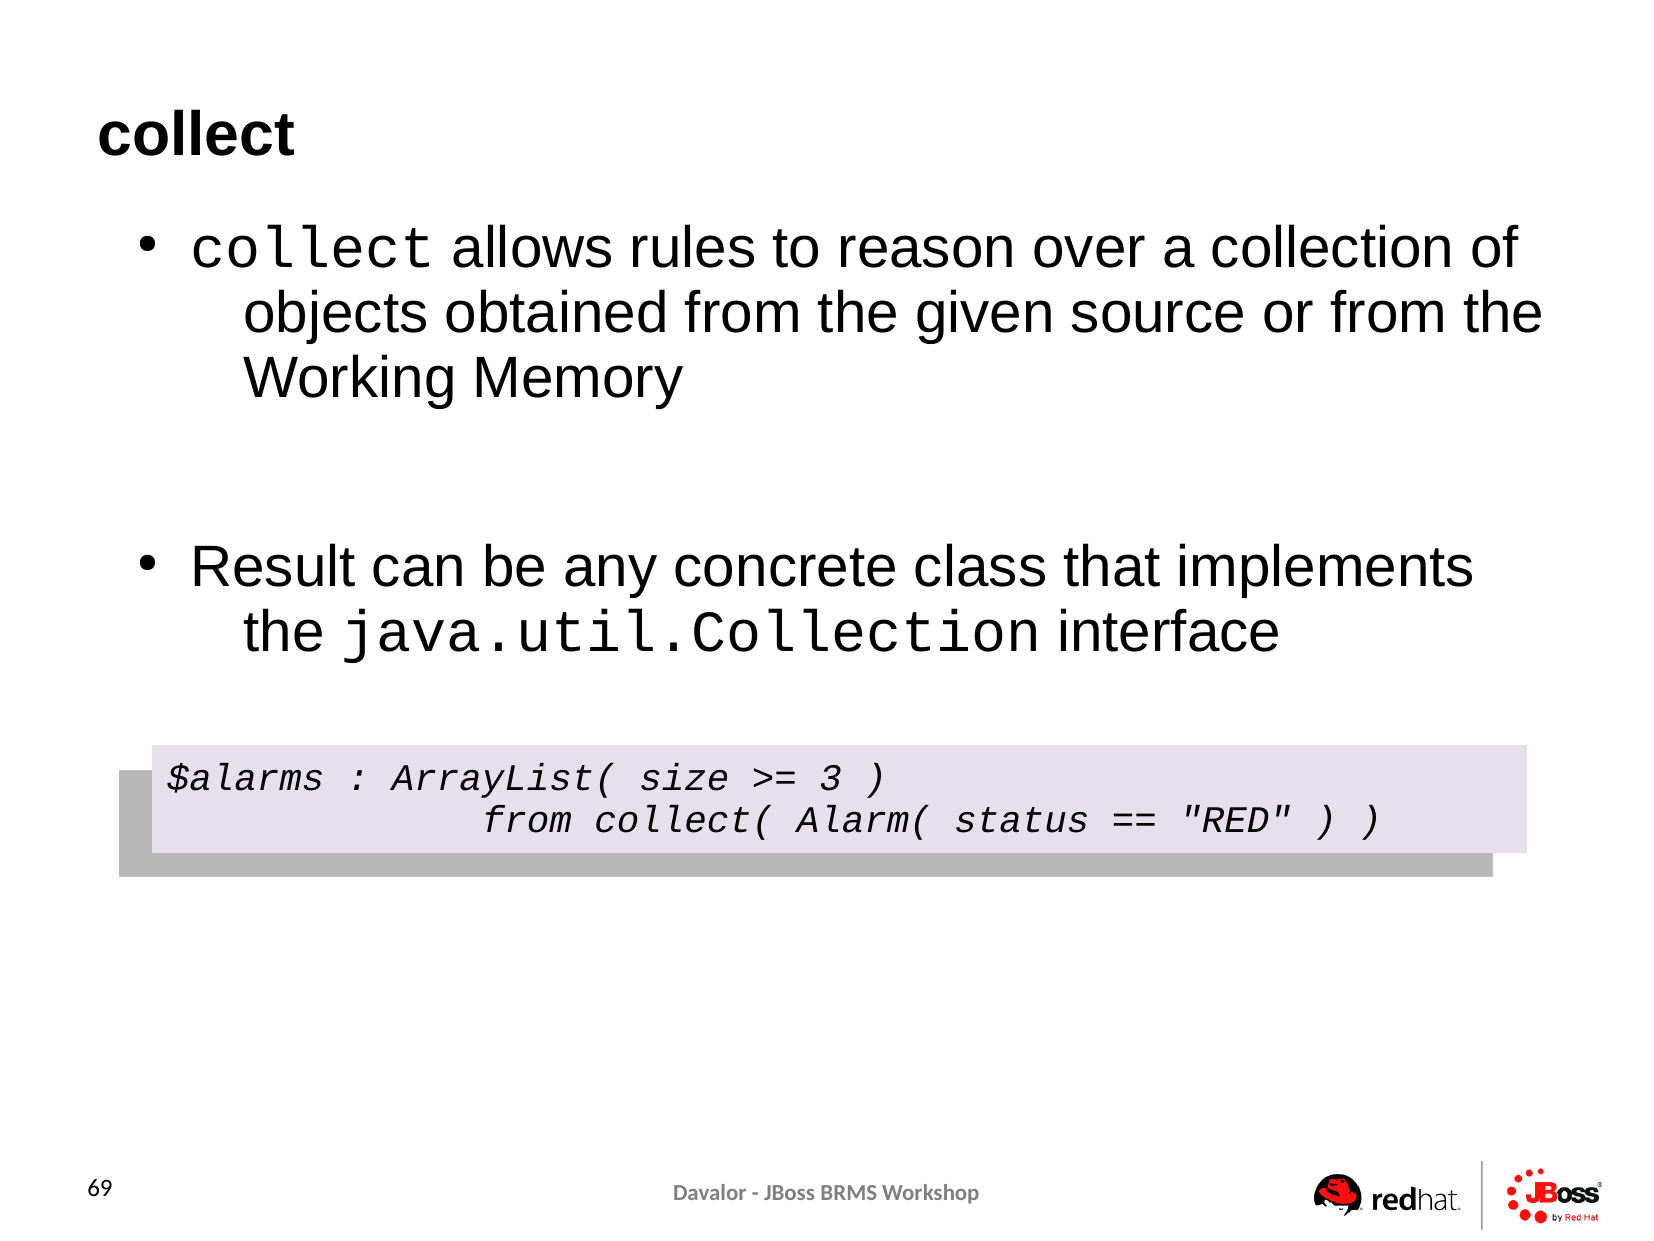

# collect
collect allows rules to reason over a collection of objects obtained from the given source or from the Working Memory
Result can be any concrete class that implements the java.util.Collection interface
$alarms : ArrayList( size >= 3 )
 from collect( Alarm( status == "RED" ) )